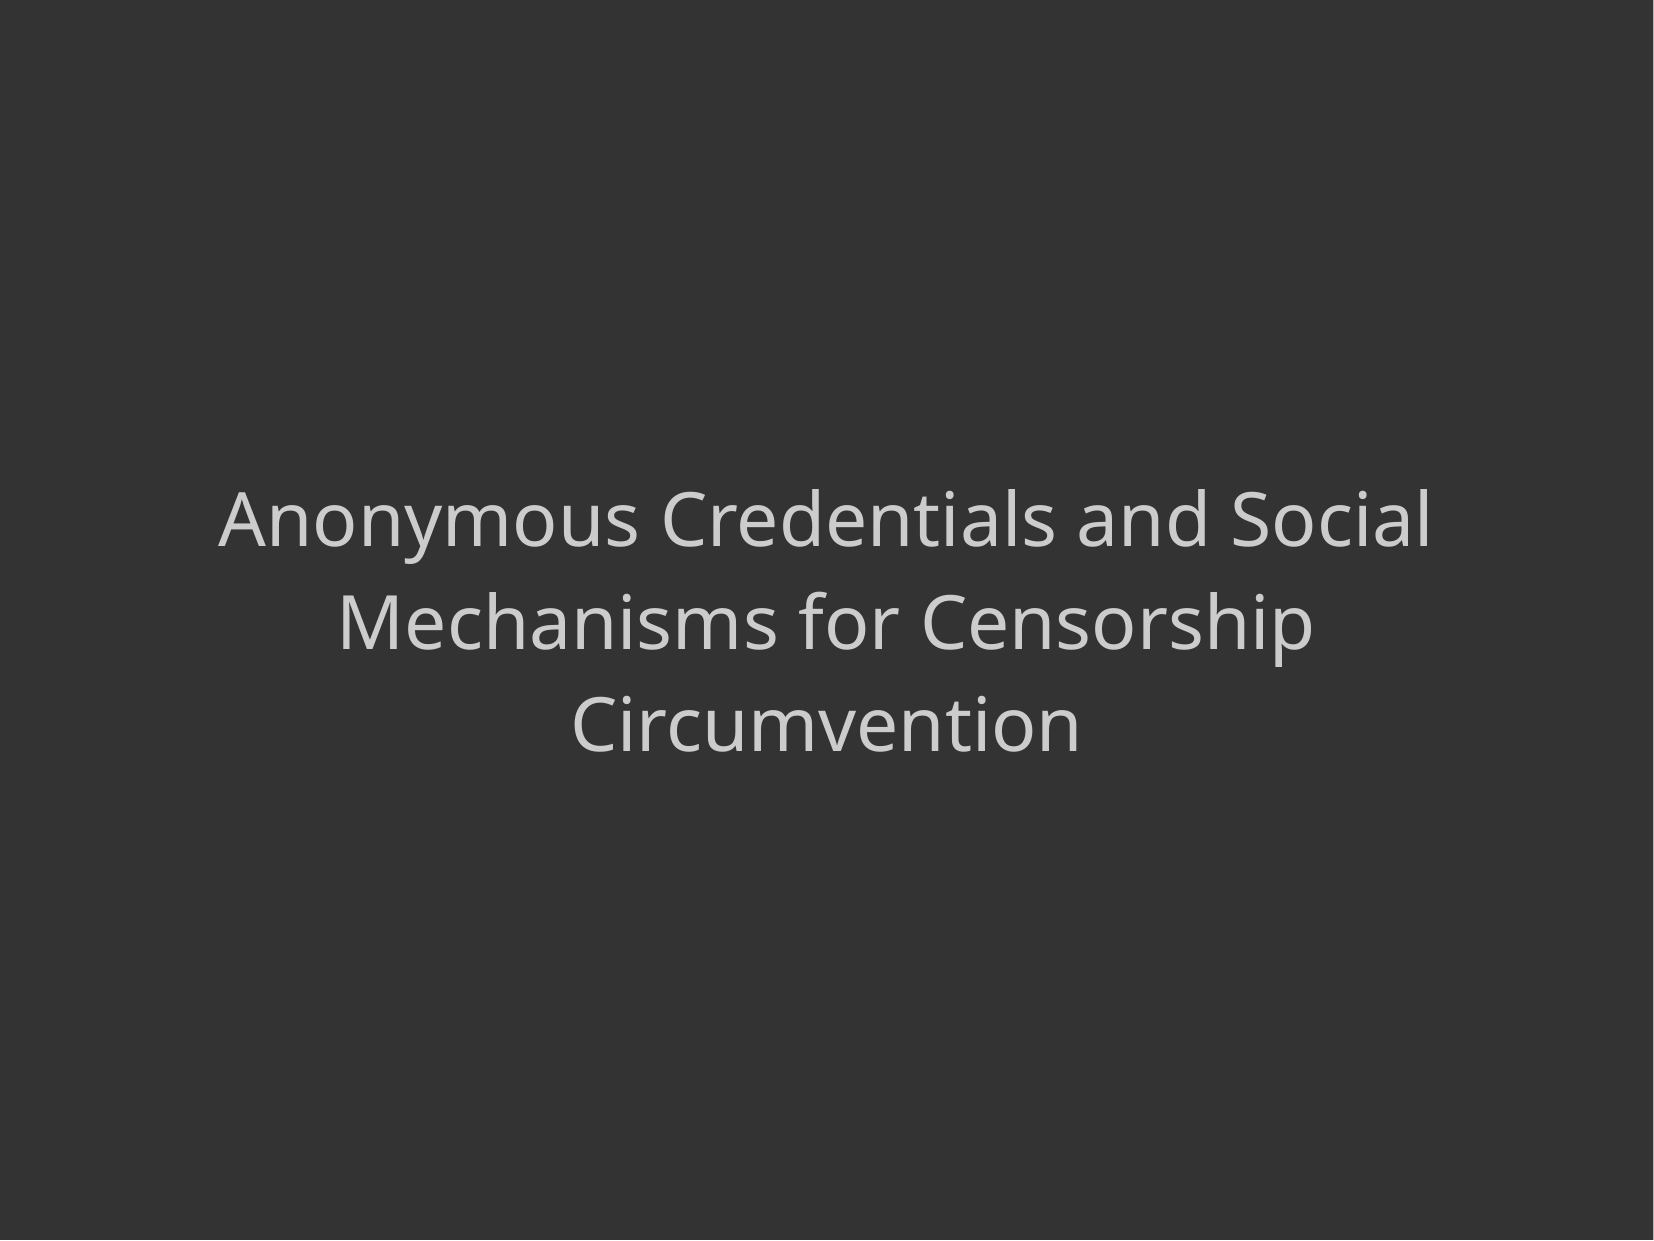

# Anonymous Credentials and Social Mechanisms for Censorship Circumvention